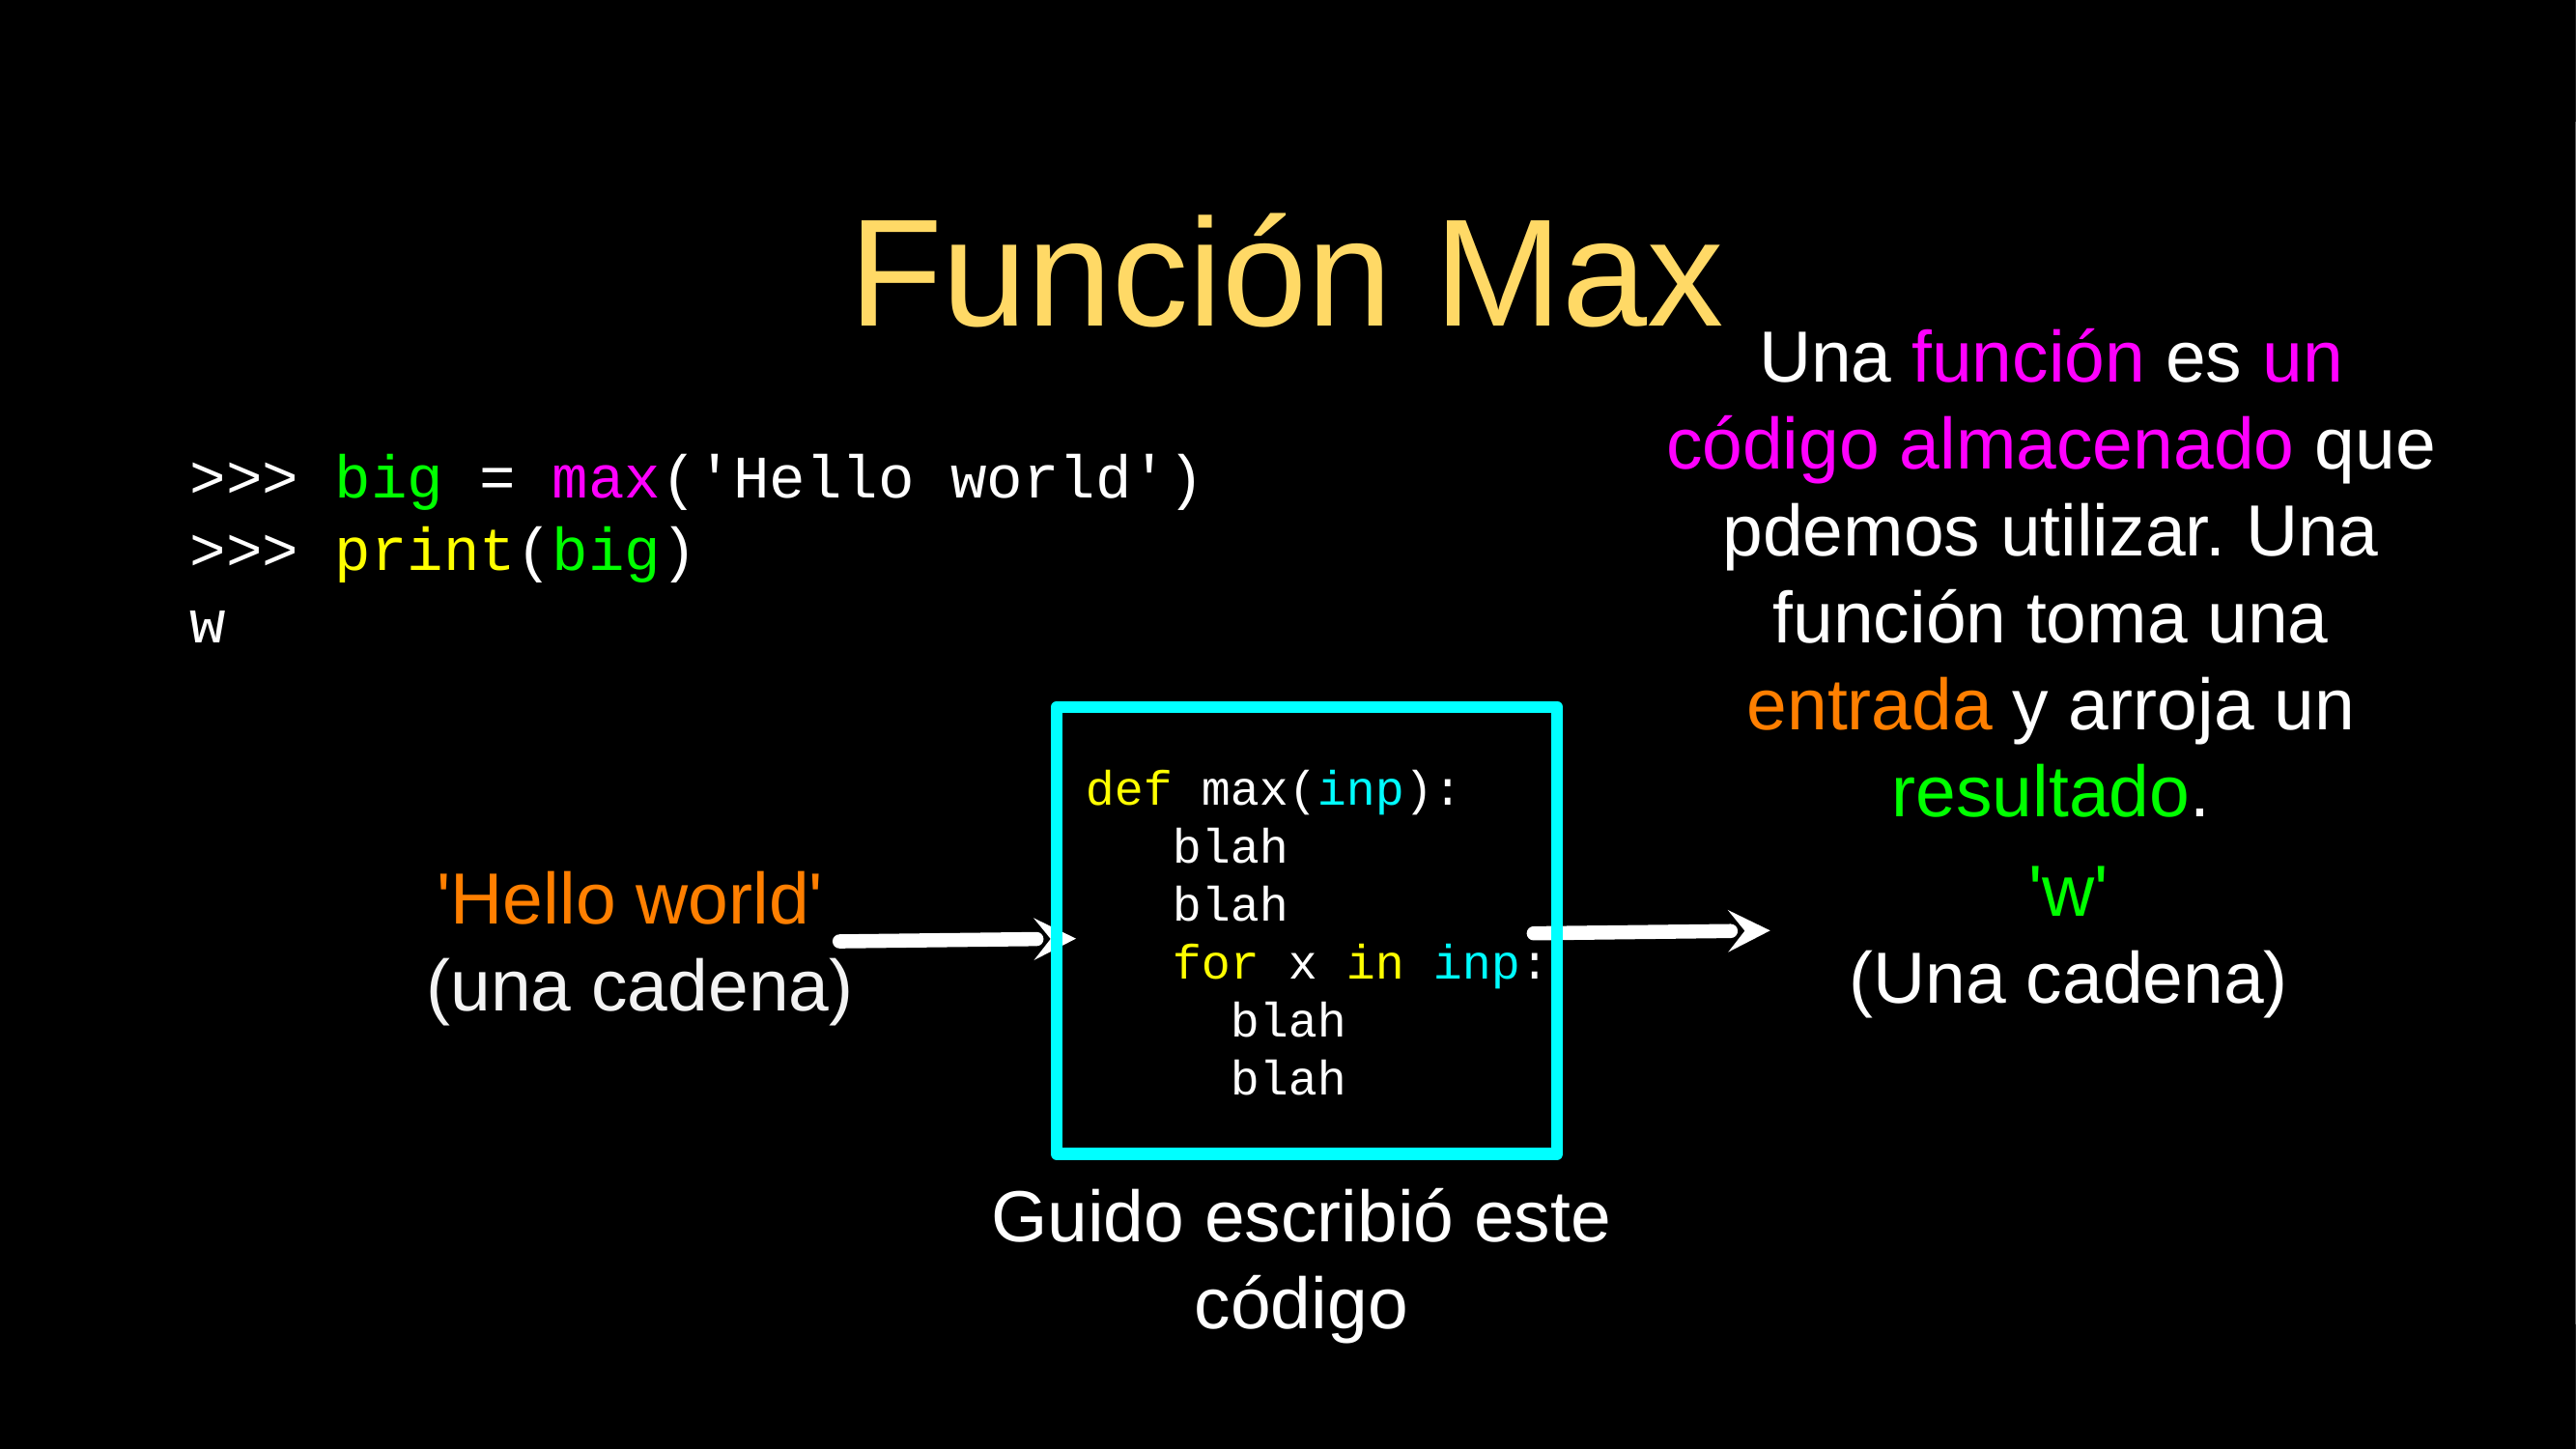

# Función Max
Una función es un código almacenado que pdemos utilizar. Una función toma una entrada y arroja un resultado.
>>> big = max('Hello world')
>>> print(big)
w
 def max(inp):
 blah
 blah
 for x in inp:
 blah
 blah
'w'
(Una cadena)
'Hello world'
(una cadena)
Guido escribió este código